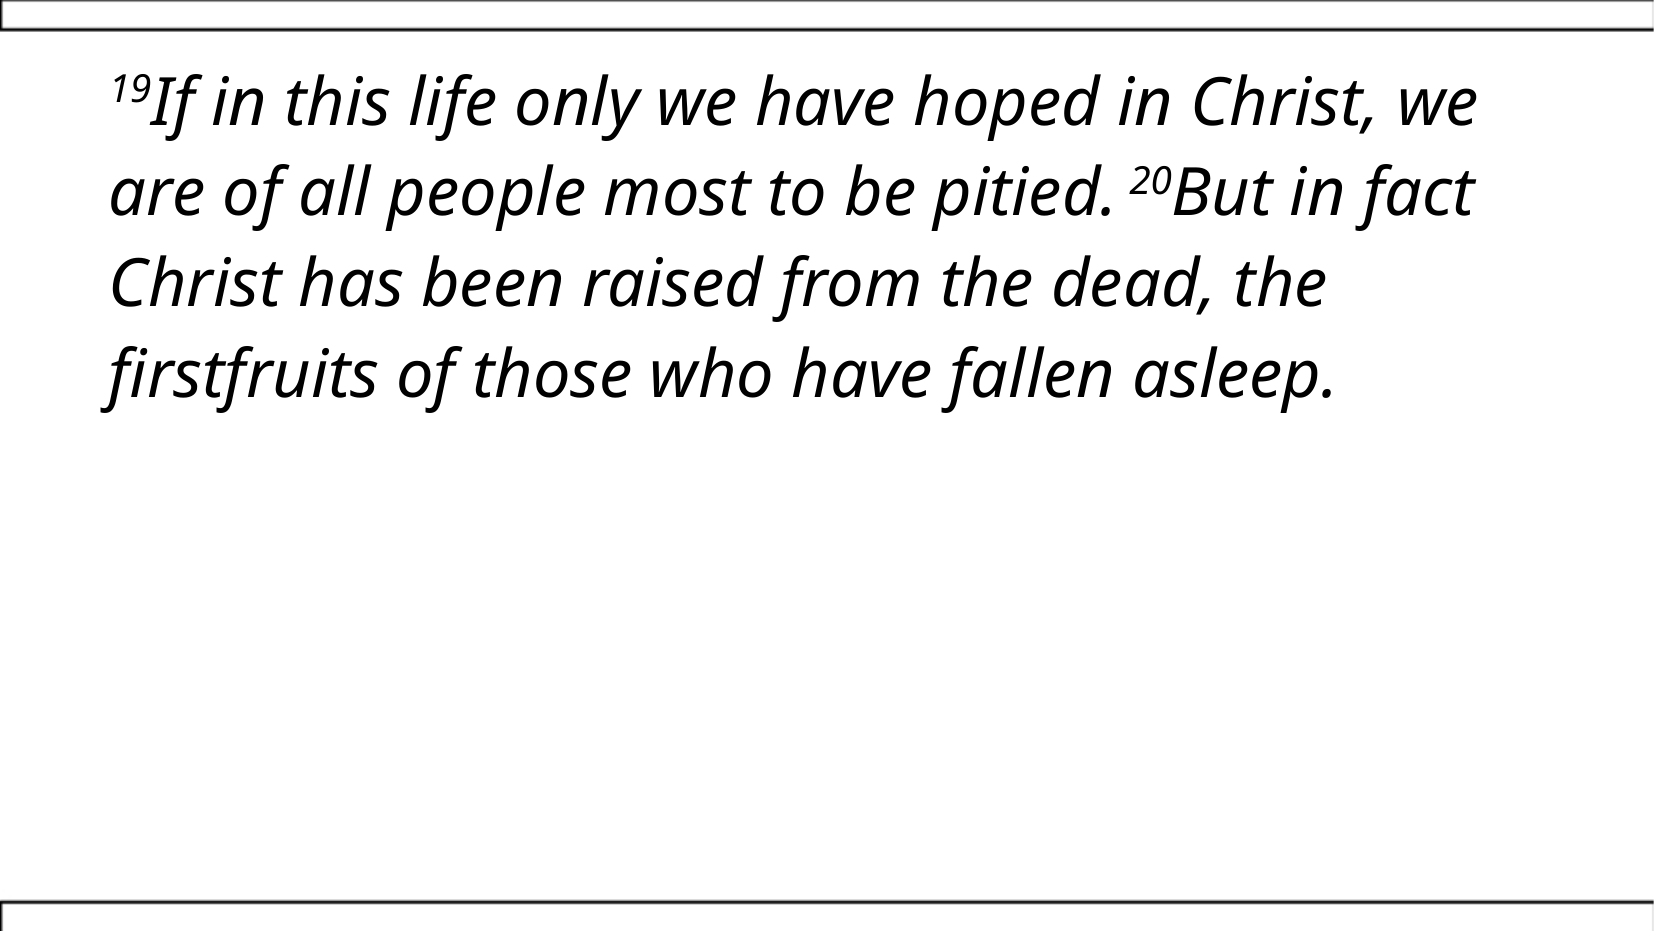

19If in this life only we have hoped in Christ, we are of all people most to be pitied. 20But in fact Christ has been raised from the dead, the firstfruits of those who have fallen asleep.